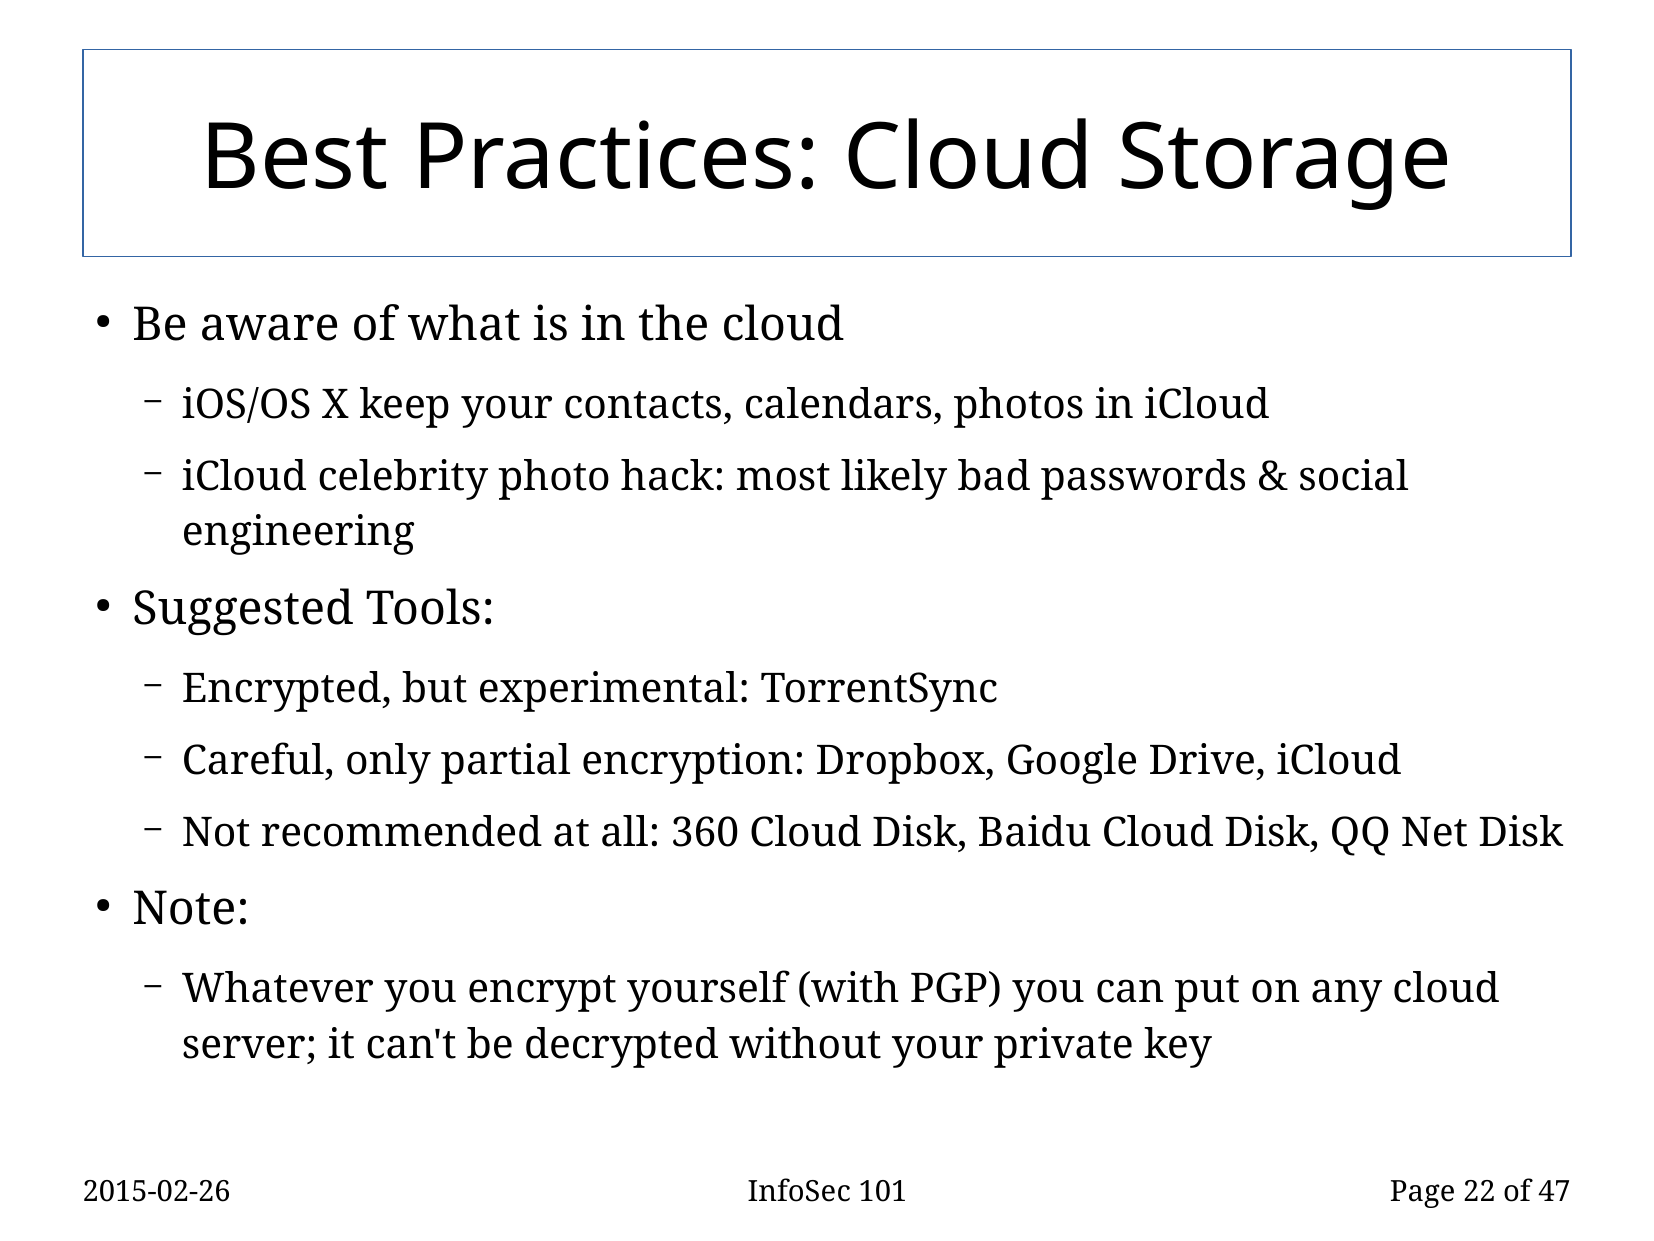

# Best Practices: Cloud Storage
Be aware of what is in the cloud
iOS/OS X keep your contacts, calendars, photos in iCloud
iCloud celebrity photo hack: most likely bad passwords & social engineering
Suggested Tools:
Encrypted, but experimental: TorrentSync
Careful, only partial encryption: Dropbox, Google Drive, iCloud
Not recommended at all: 360 Cloud Disk, Baidu Cloud Disk, QQ Net Disk
Note:
Whatever you encrypt yourself (with PGP) you can put on any cloud server; it can't be decrypted without your private key
2015-02-26
InfoSec 101
22